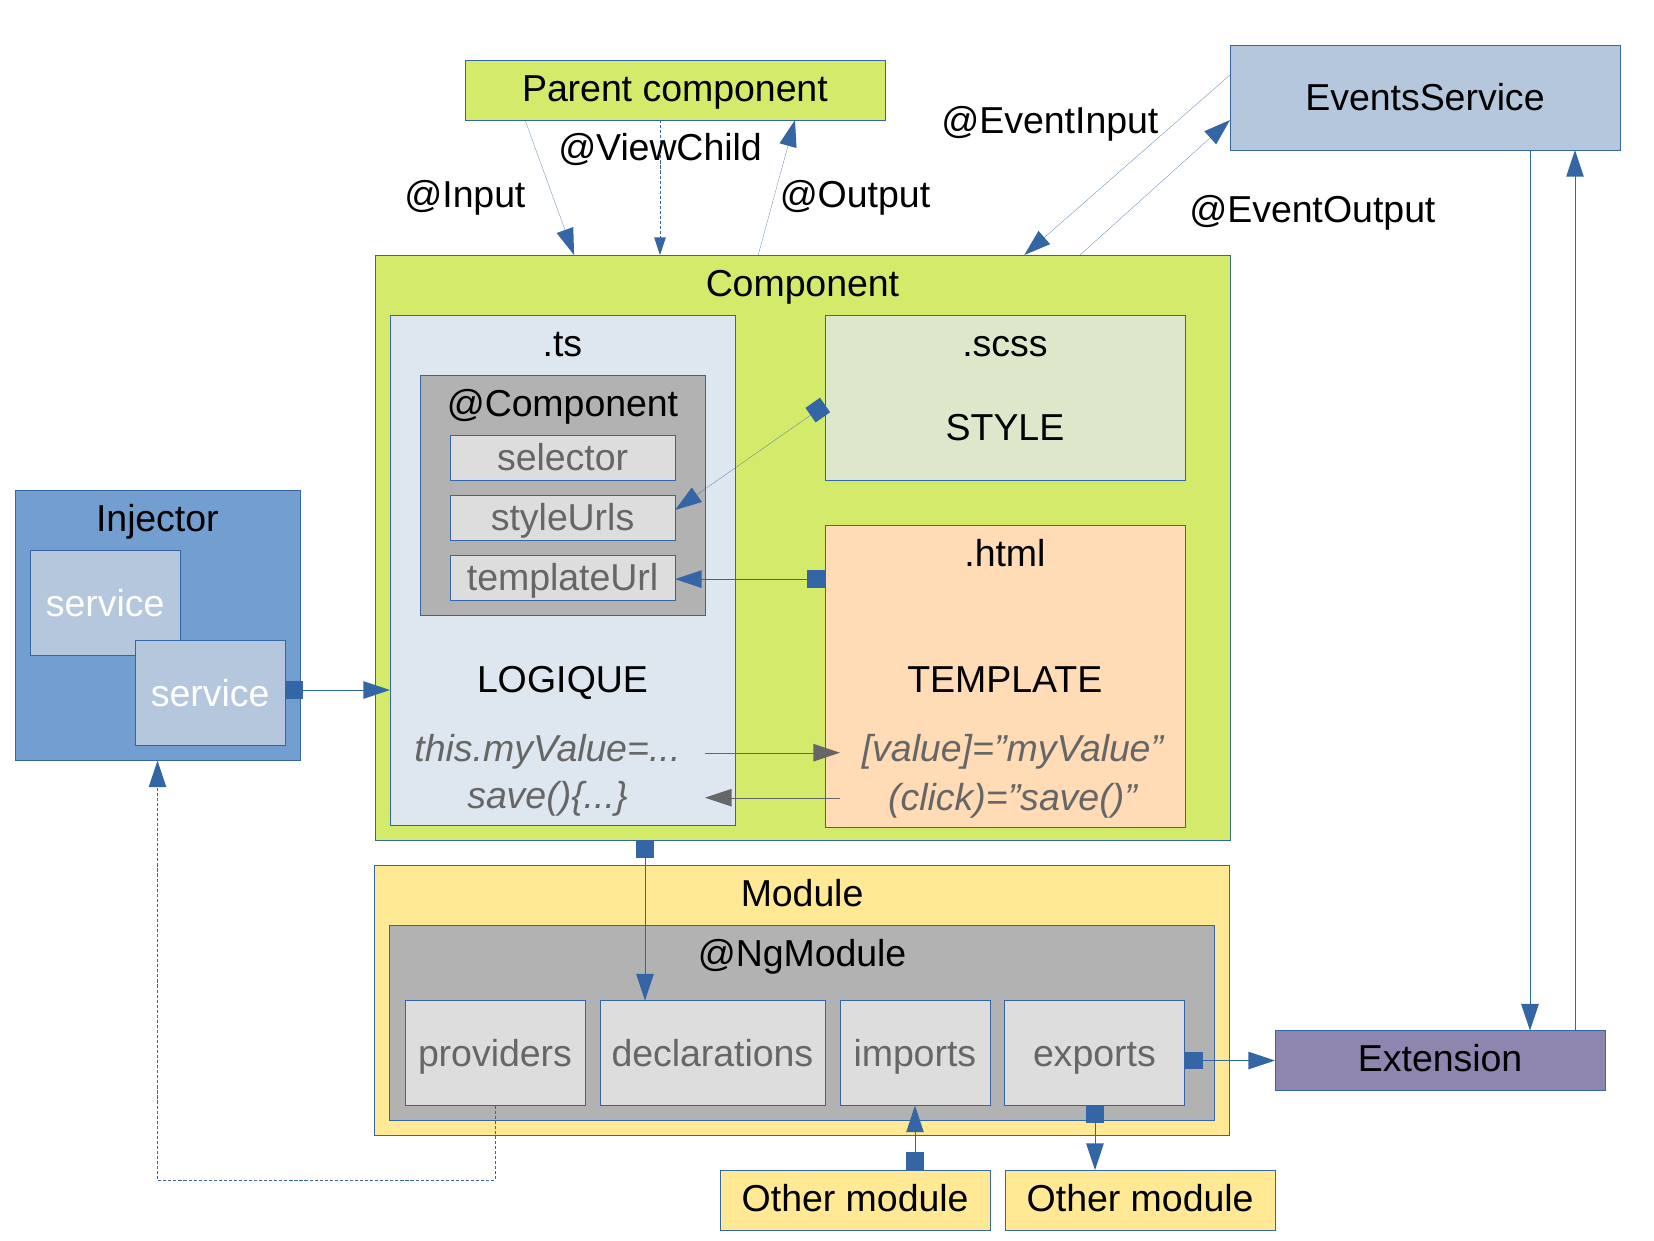

EventsService
Parent component
@EventInput
@ViewChild
@Input
@Output
@EventOutput
Component
.ts
LOGIQUE
.scss
STYLE
@Component
.scss
selector
Injector
styleUrls
.html
TEMPLATE
service
templateUrl
service
this.myValue=...
[value]=”myValue”
save(){...}
(click)=”save()”
Module
@NgModule
providers
declarations
imports
exports
Extension
Other module
Other module